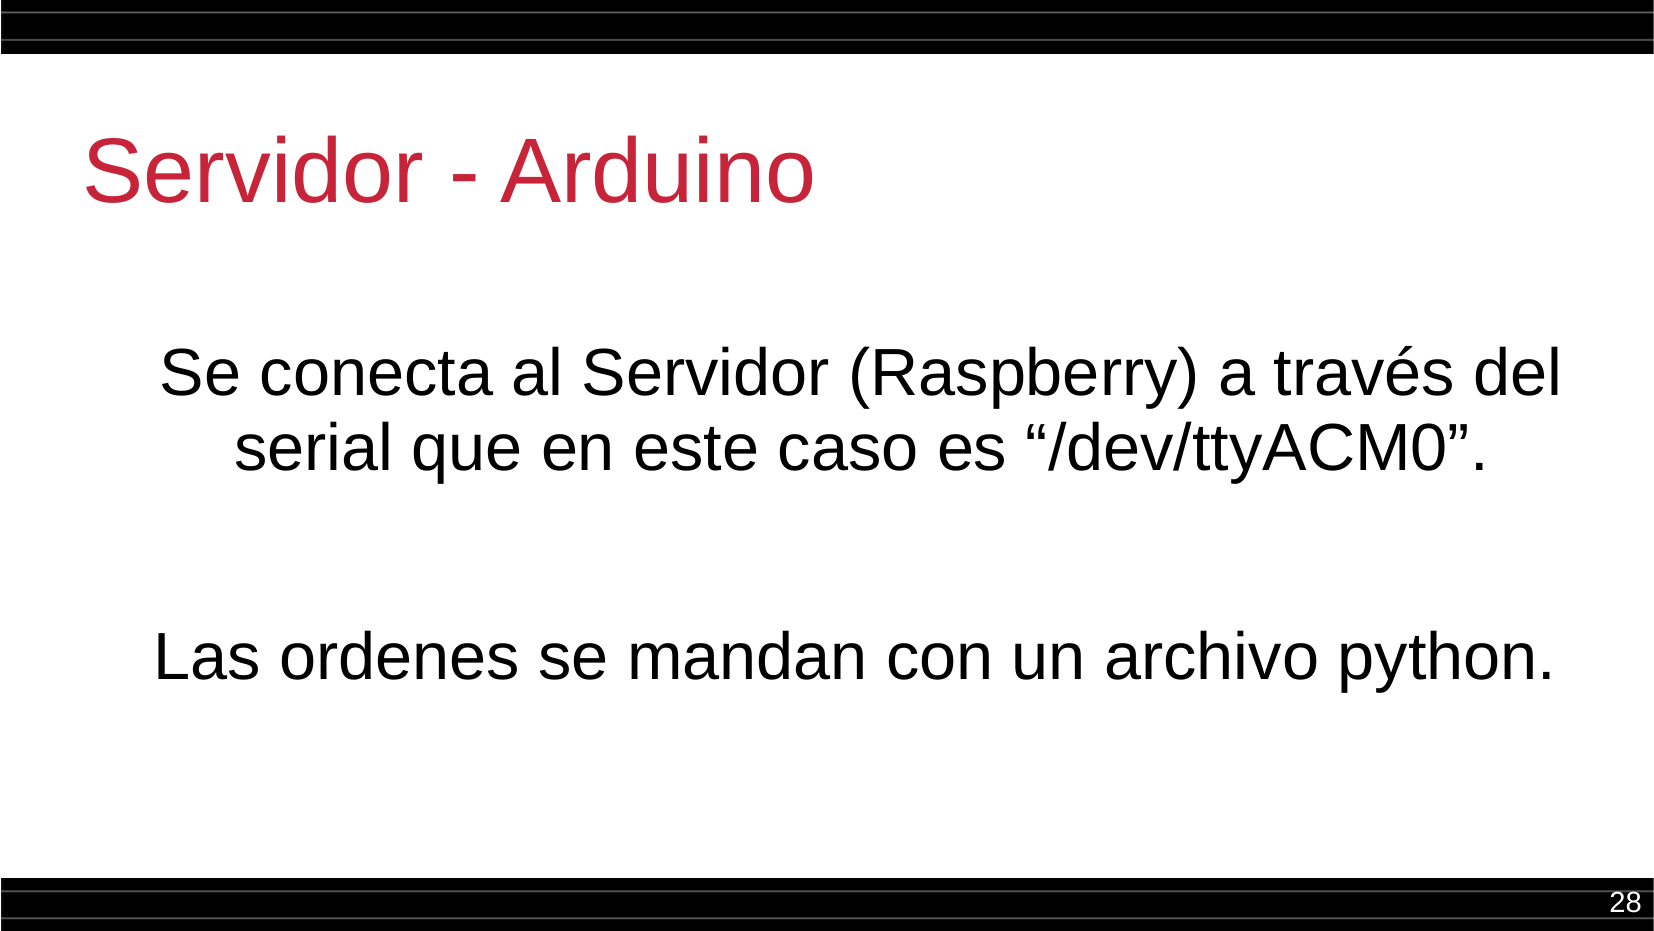

# Servidor - Arduino
Se conecta al Servidor (Raspberry) a través del serial que en este caso es “/dev/ttyACM0”.
Las ordenes se mandan con un archivo python.